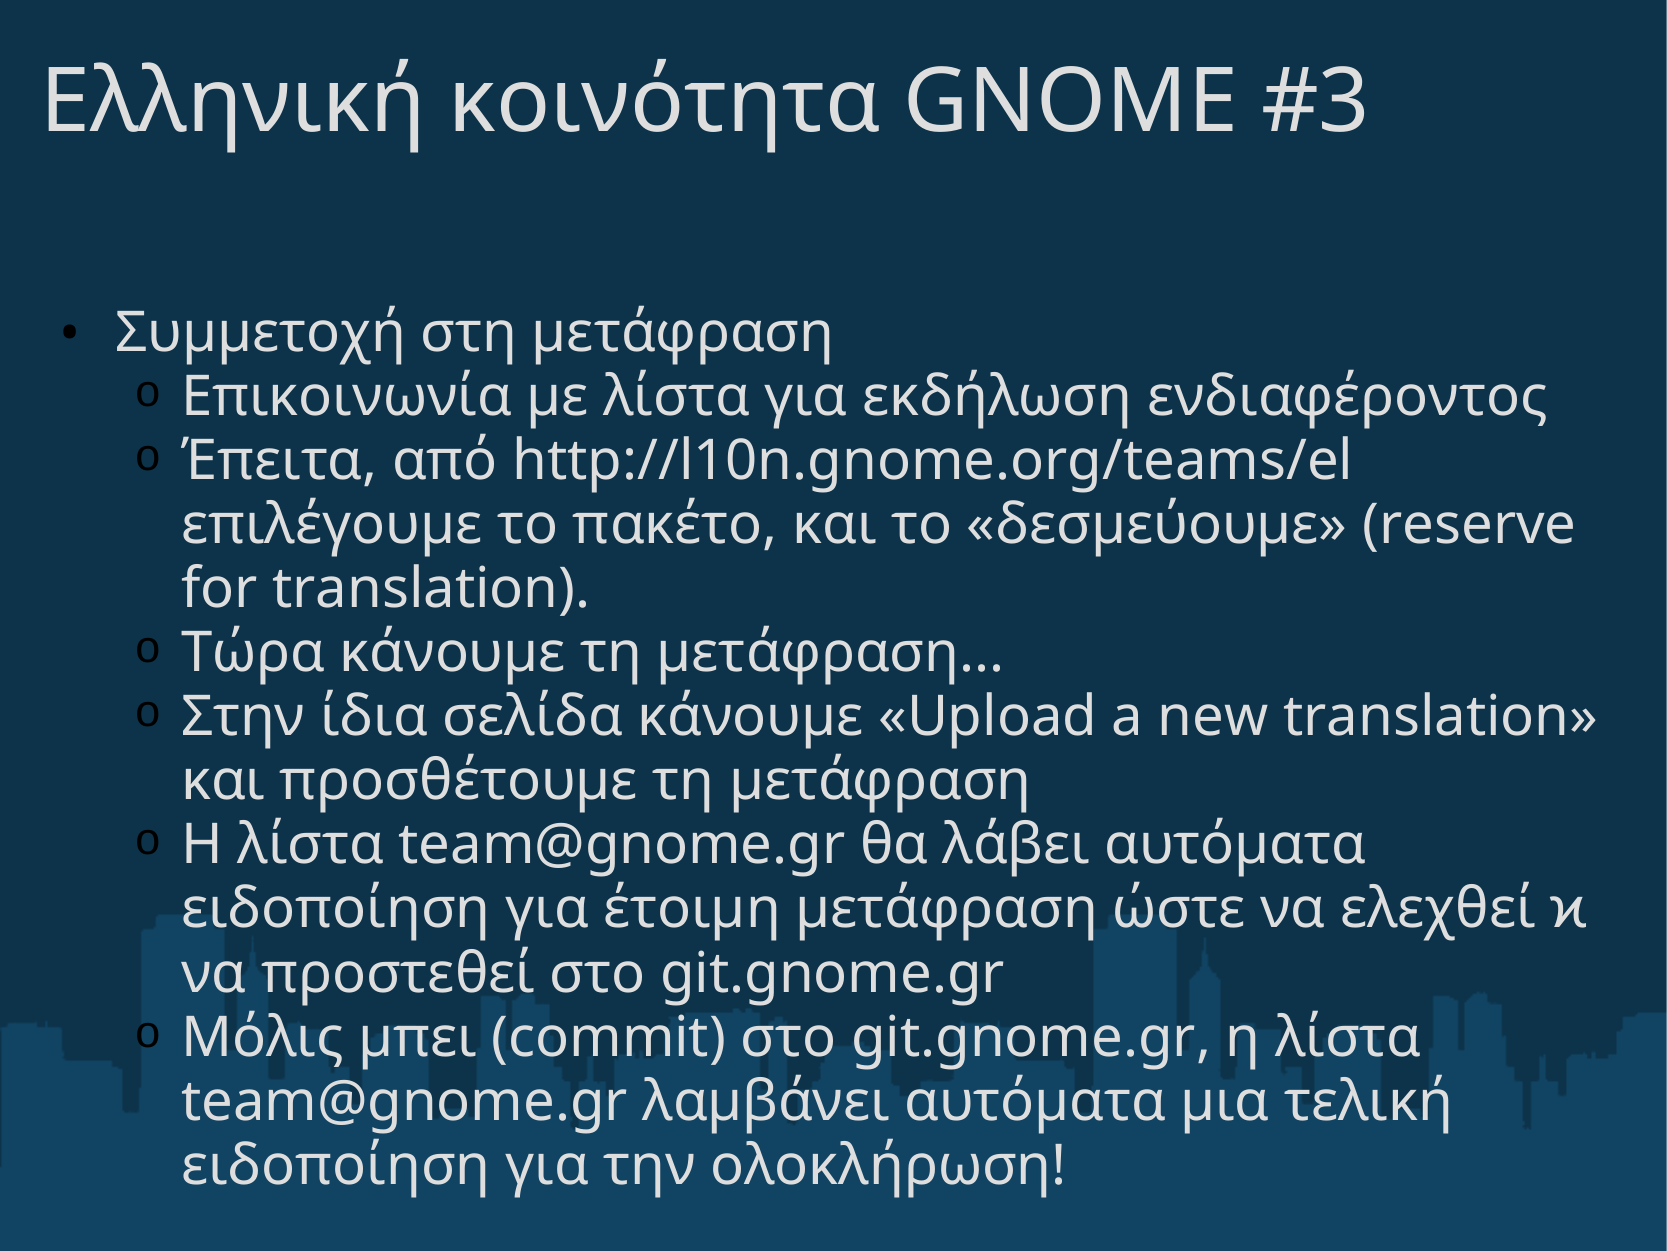

# Ελληνική κοινότητα GNOME #3
Συμμετοχή στη μετάφραση
Επικοινωνία με λίστα για εκδήλωση ενδιαφέροντος
Έπειτα, από http://l10n.gnome.org/teams/el επιλέγουμε το πακέτο, και το «δεσμεύουμε» (reserve for translation).
Τώρα κάνουμε τη μετάφραση...
Στην ίδια σελίδα κάνουμε «Upload a new translation» και προσθέτουμε τη μετάφραση
Η λίστα team@gnome.gr θα λάβει αυτόματα ειδοποίηση για έτοιμη μετάφραση ώστε να ελεχθεί ϰ να προστεθεί στο git.gnome.gr
Μόλις μπει (commit) στο git.gnome.gr, η λίστα team@gnome.gr λαμβάνει αυτόματα μια τελική ειδοποίηση για την ολοκλήρωση!